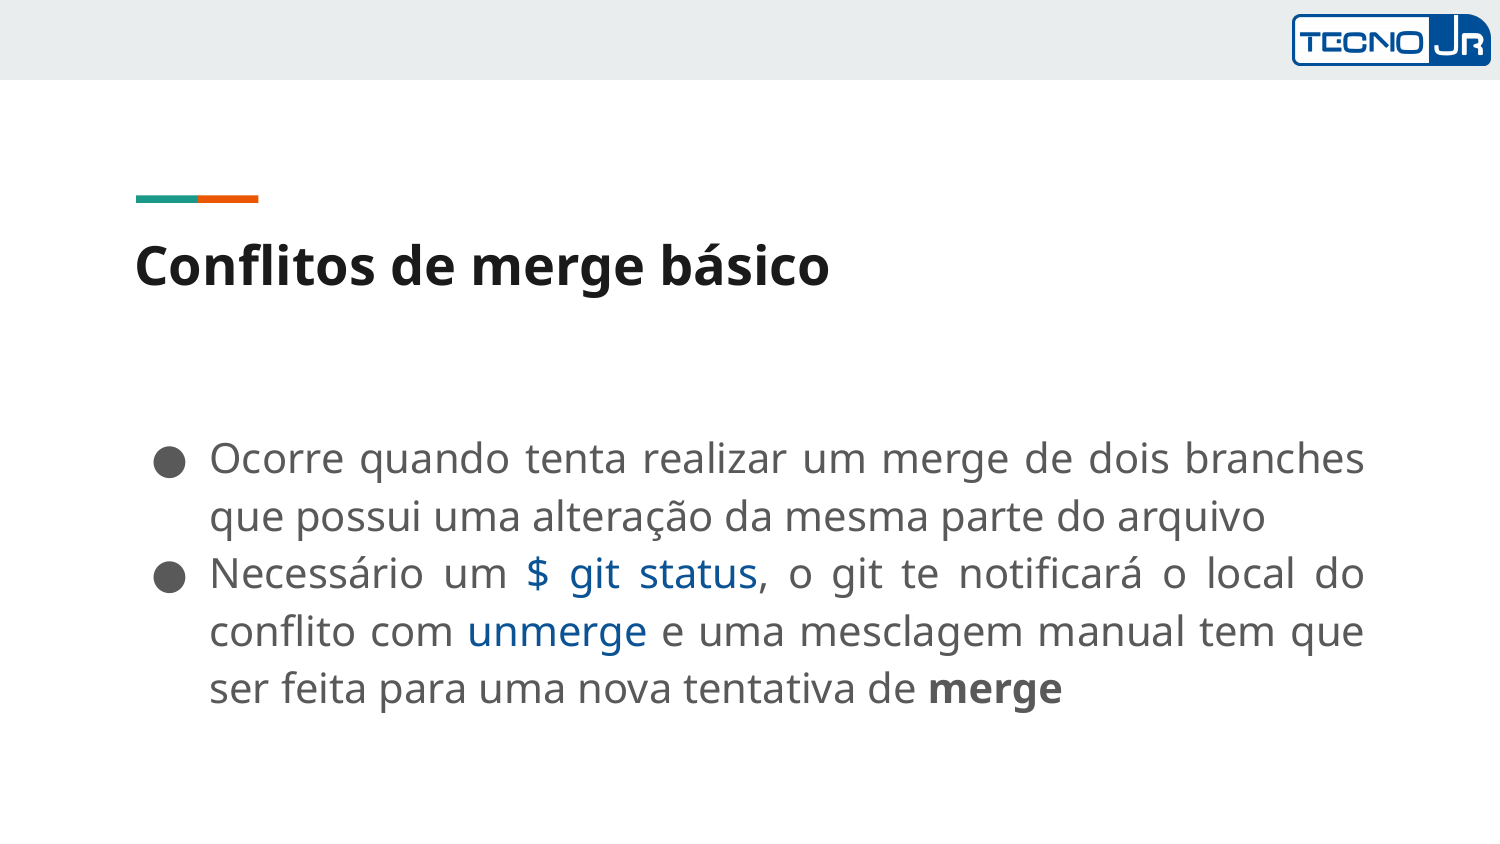

# Conflitos de merge básico
Ocorre quando tenta realizar um merge de dois branches que possui uma alteração da mesma parte do arquivo
Necessário um $ git status, o git te notificará o local do conflito com unmerge e uma mesclagem manual tem que ser feita para uma nova tentativa de merge